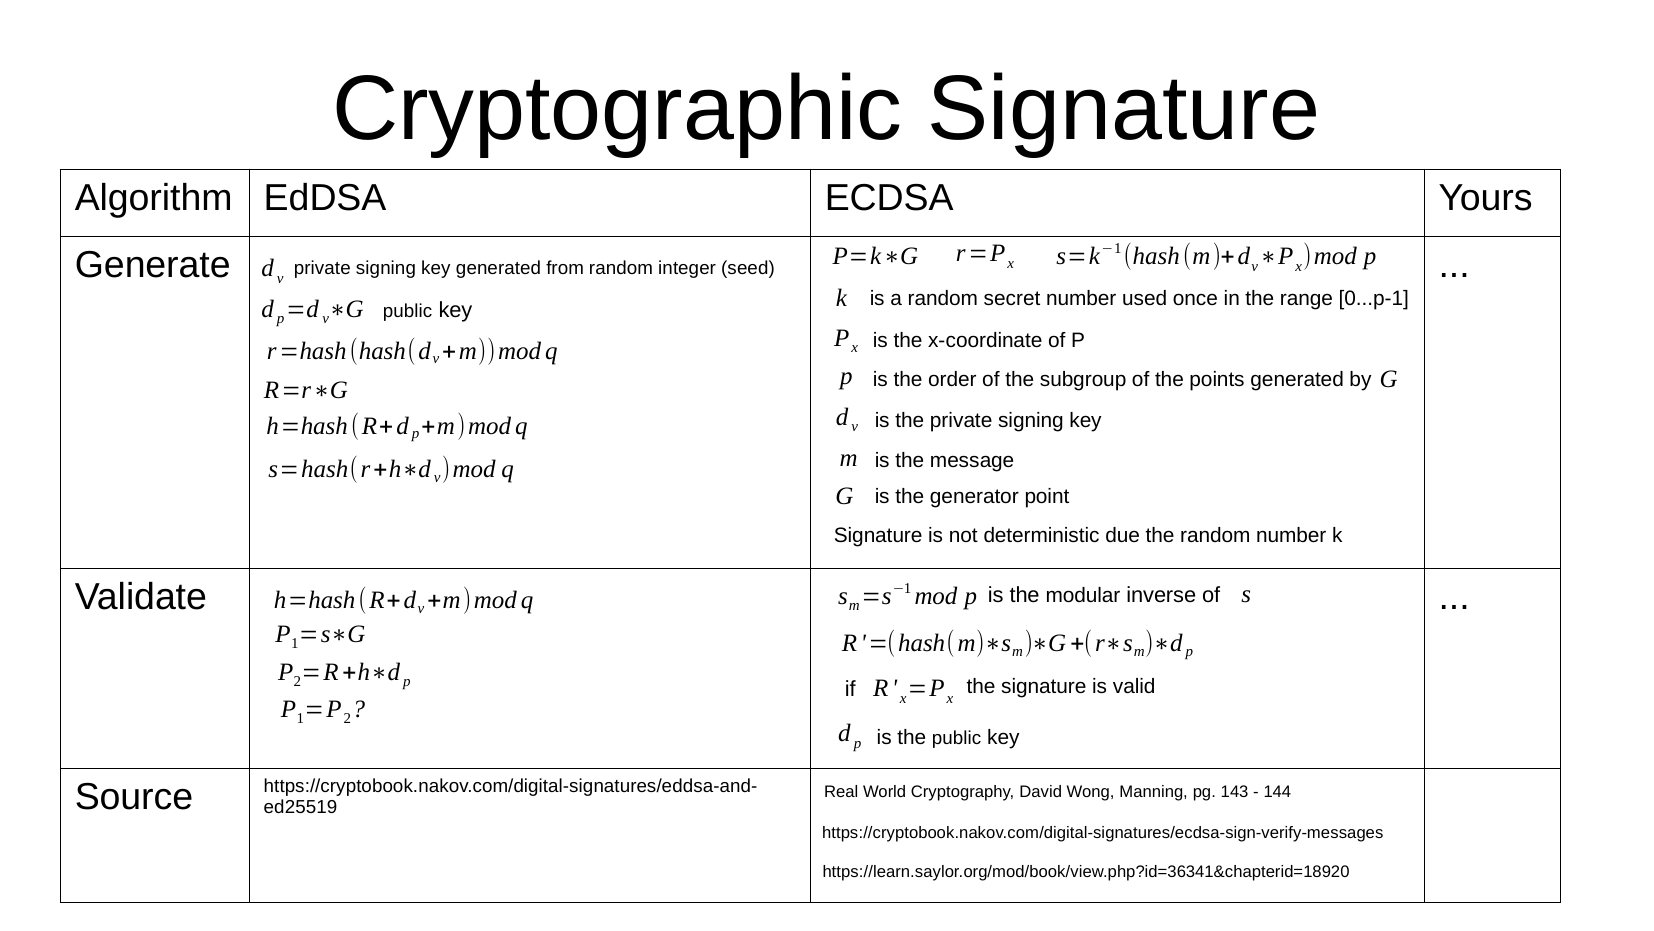

# Cryptographic Signature
| Algorithm | EdDSA | ECDSA | Yours |
| --- | --- | --- | --- |
| Generate | | | ... |
| Validate | | | ... |
| Source | https://cryptobook.nakov.com/digital-signatures/eddsa-and-ed25519 | | |
private signing key generated from random integer (seed)
is a random secret number used once in the range [0...p-1]
public key
is the x-coordinate of P
is the order of the subgroup of the points generated by
is the private signing key
is the message
is the generator point
Signature is not deterministic due the random number k
is the modular inverse of
the signature is valid
if
is the public key
Real World Cryptography, David Wong, Manning, pg. 143 - 144
https://cryptobook.nakov.com/digital-signatures/ecdsa-sign-verify-messages
https://learn.saylor.org/mod/book/view.php?id=36341&chapterid=18920